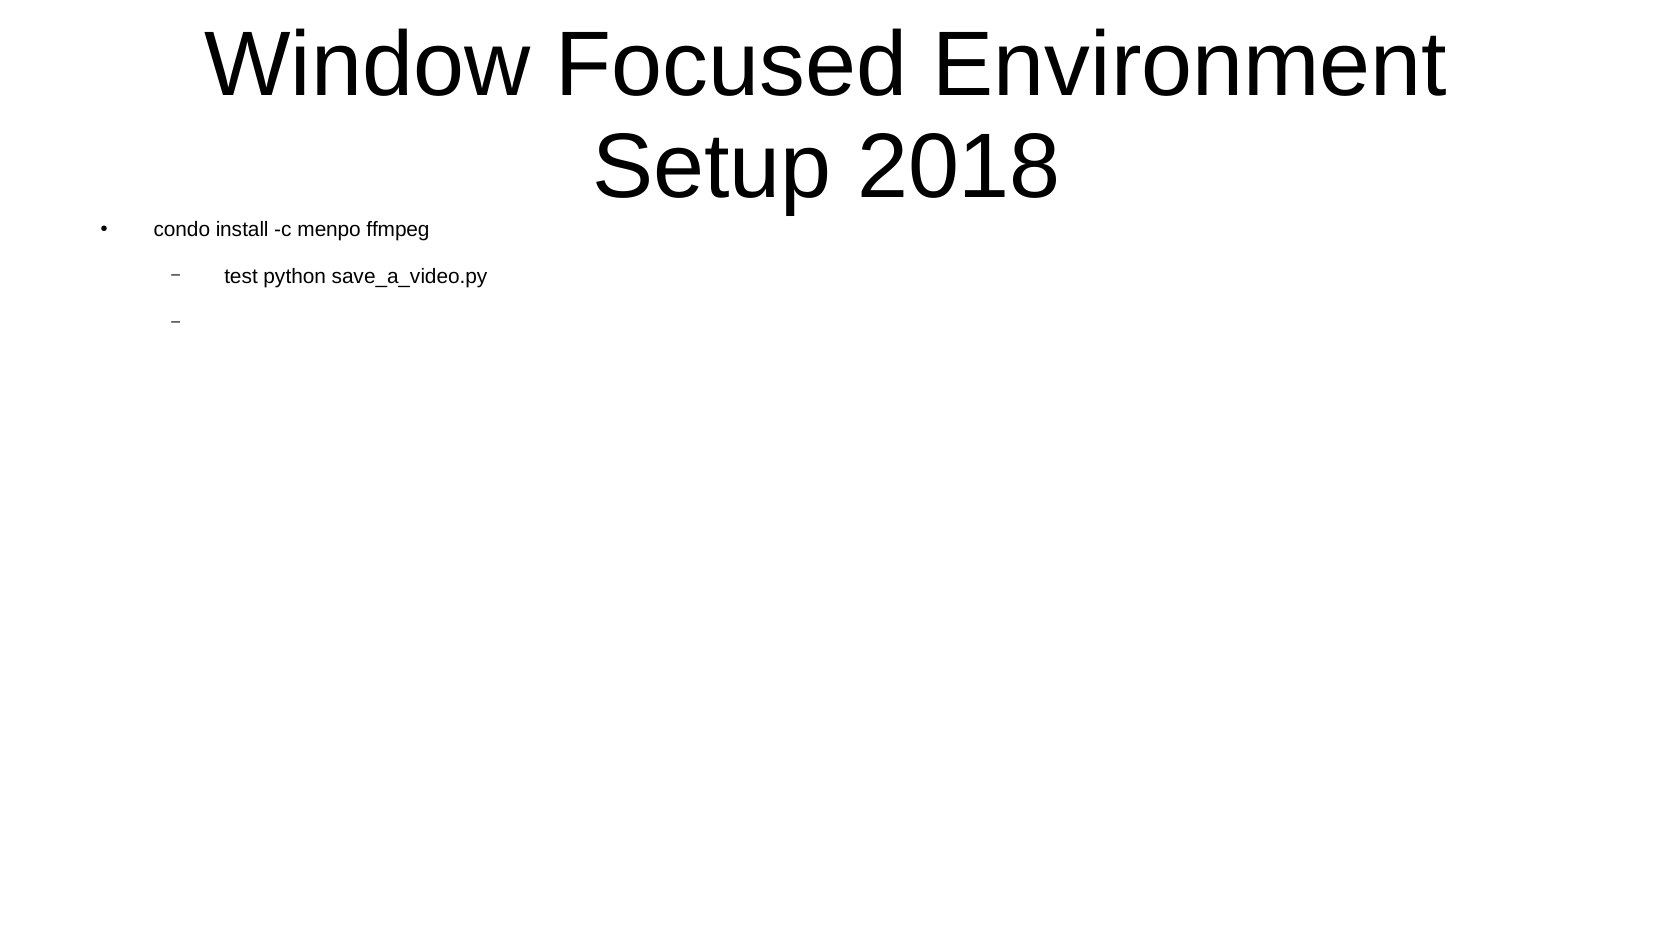

# Window Focused Environment Setup 2018
condo install -c menpo ffmpeg
test python save_a_video.py